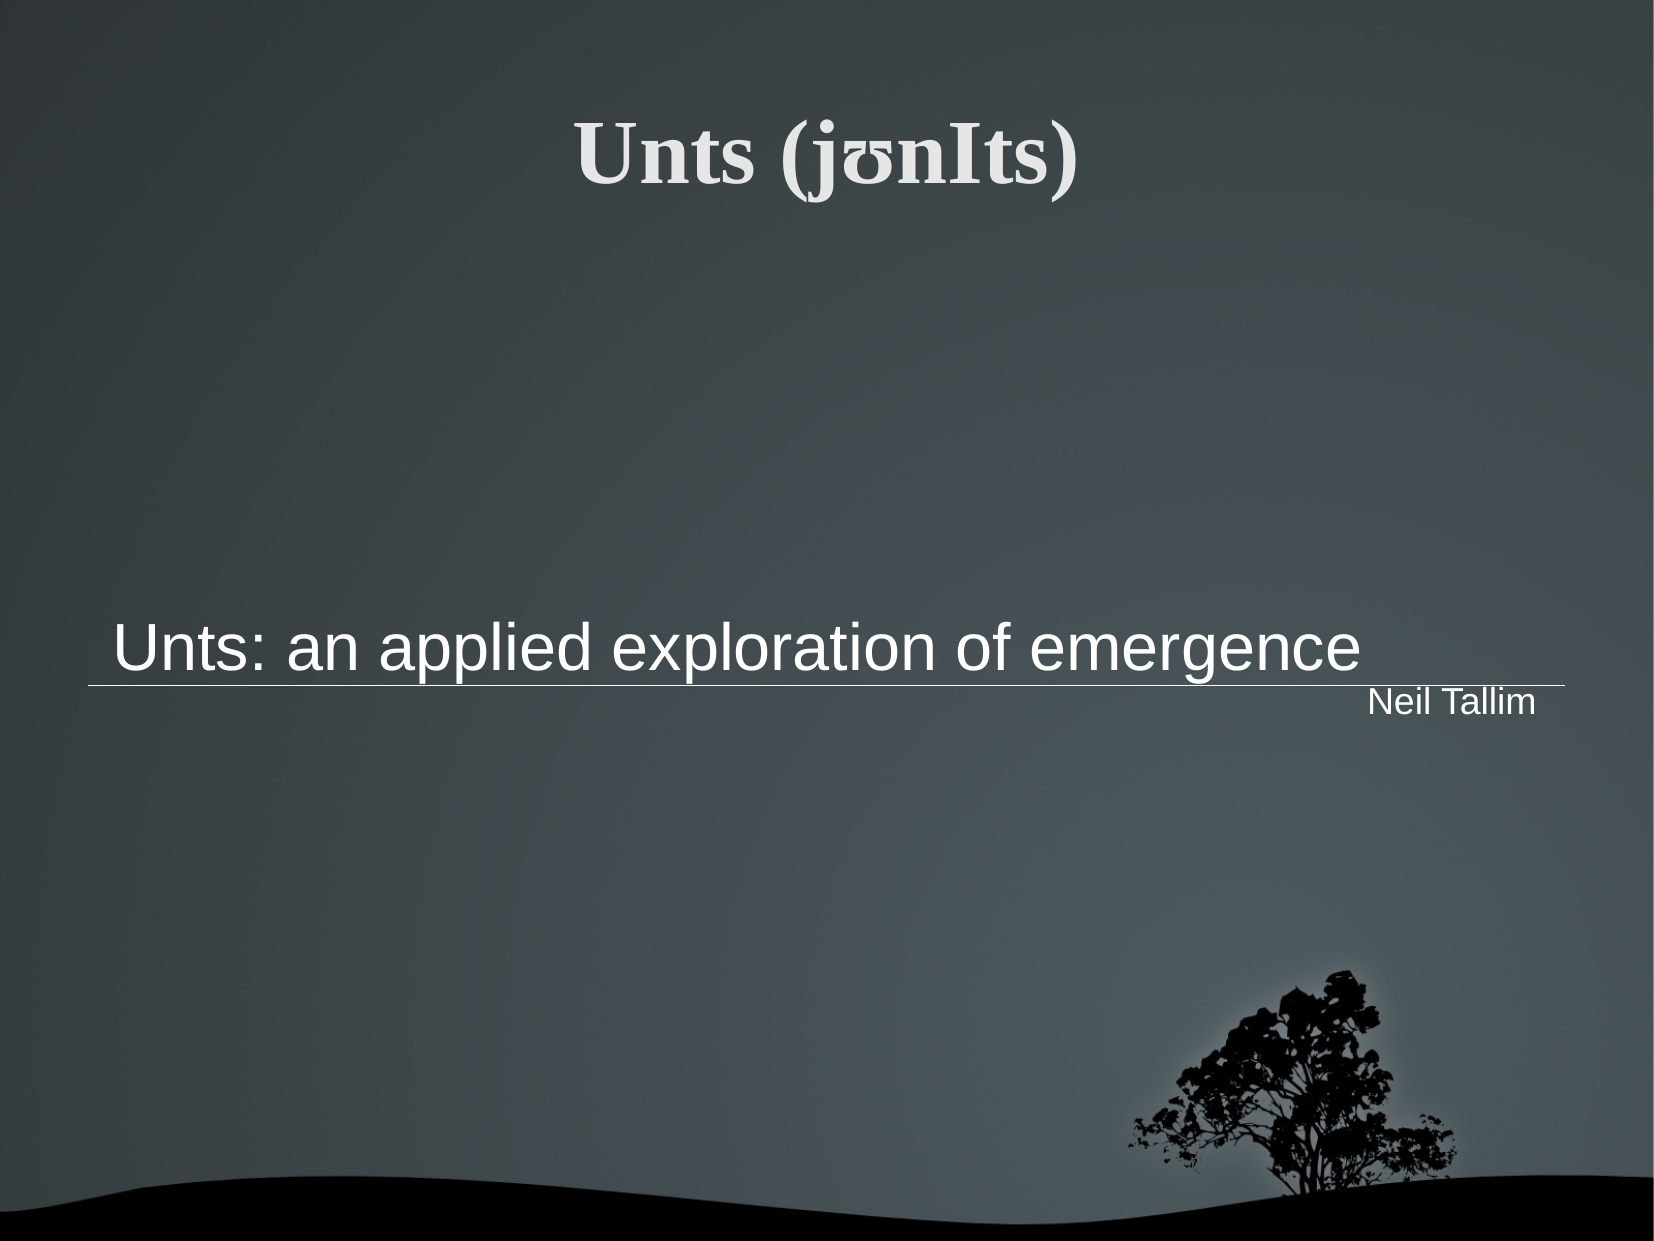

# Unts (jʊnIts)
Unts: an applied exploration of emergence
Neil Tallim